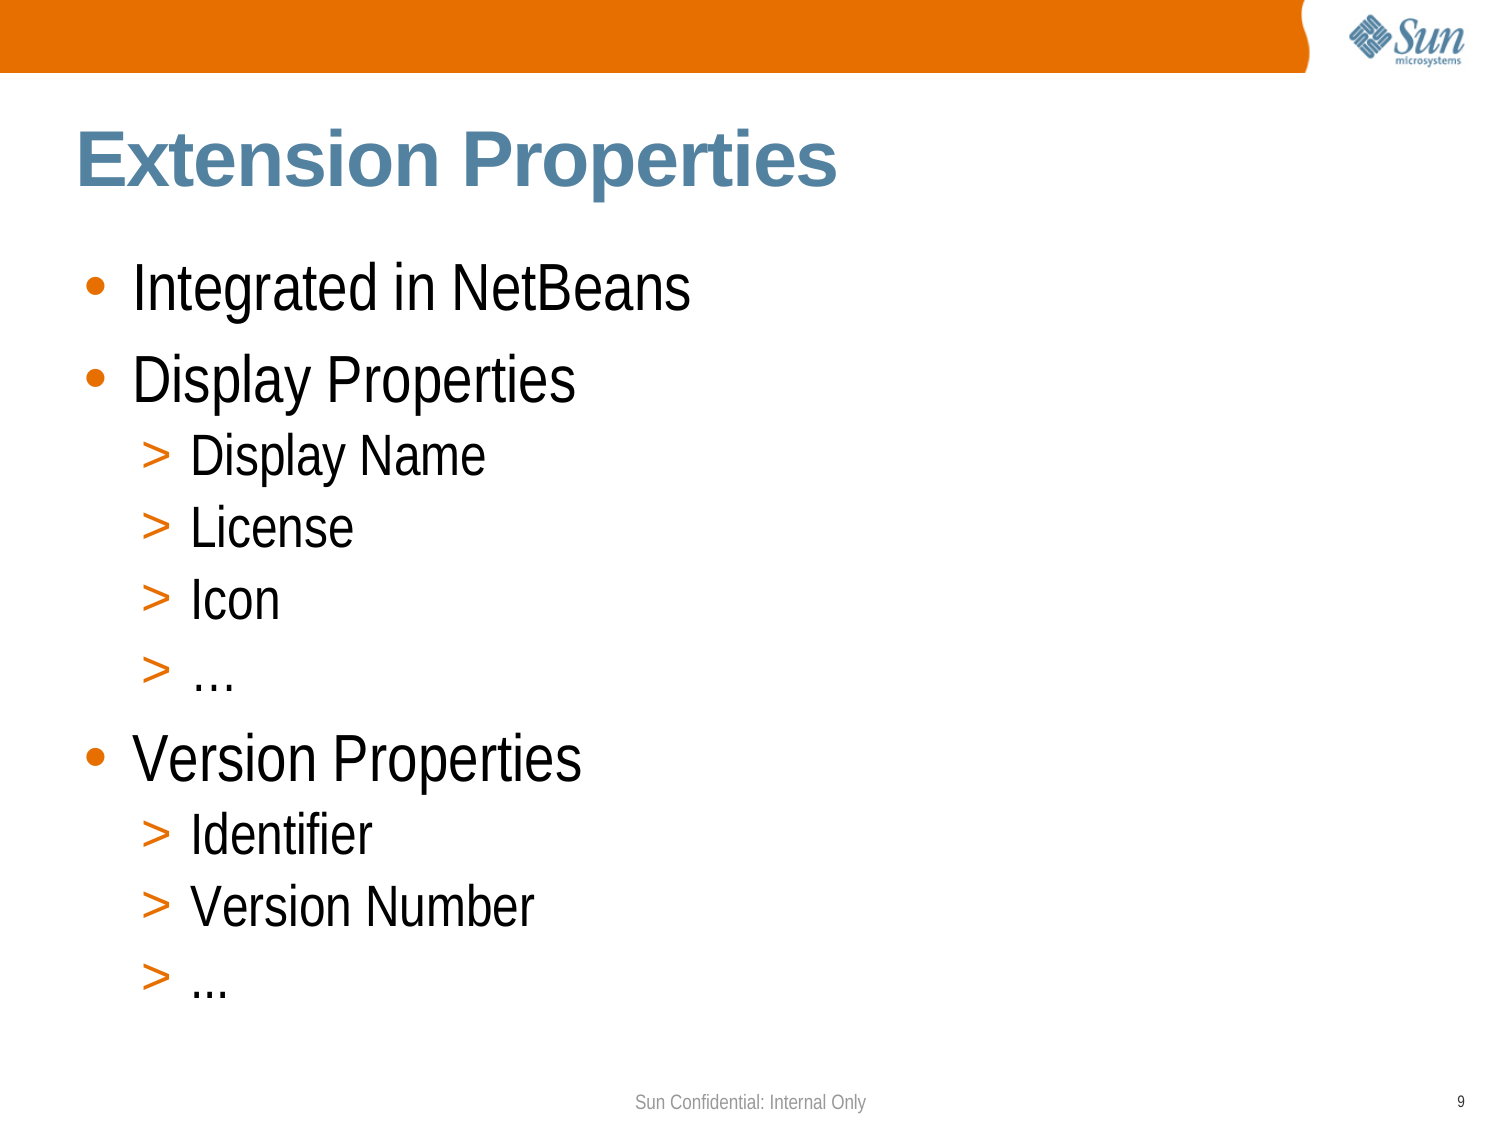

# Extension Properties
Integrated in NetBeans
Display Properties
Display Name
License
Icon
…
Version Properties
Identifier
Version Number
...